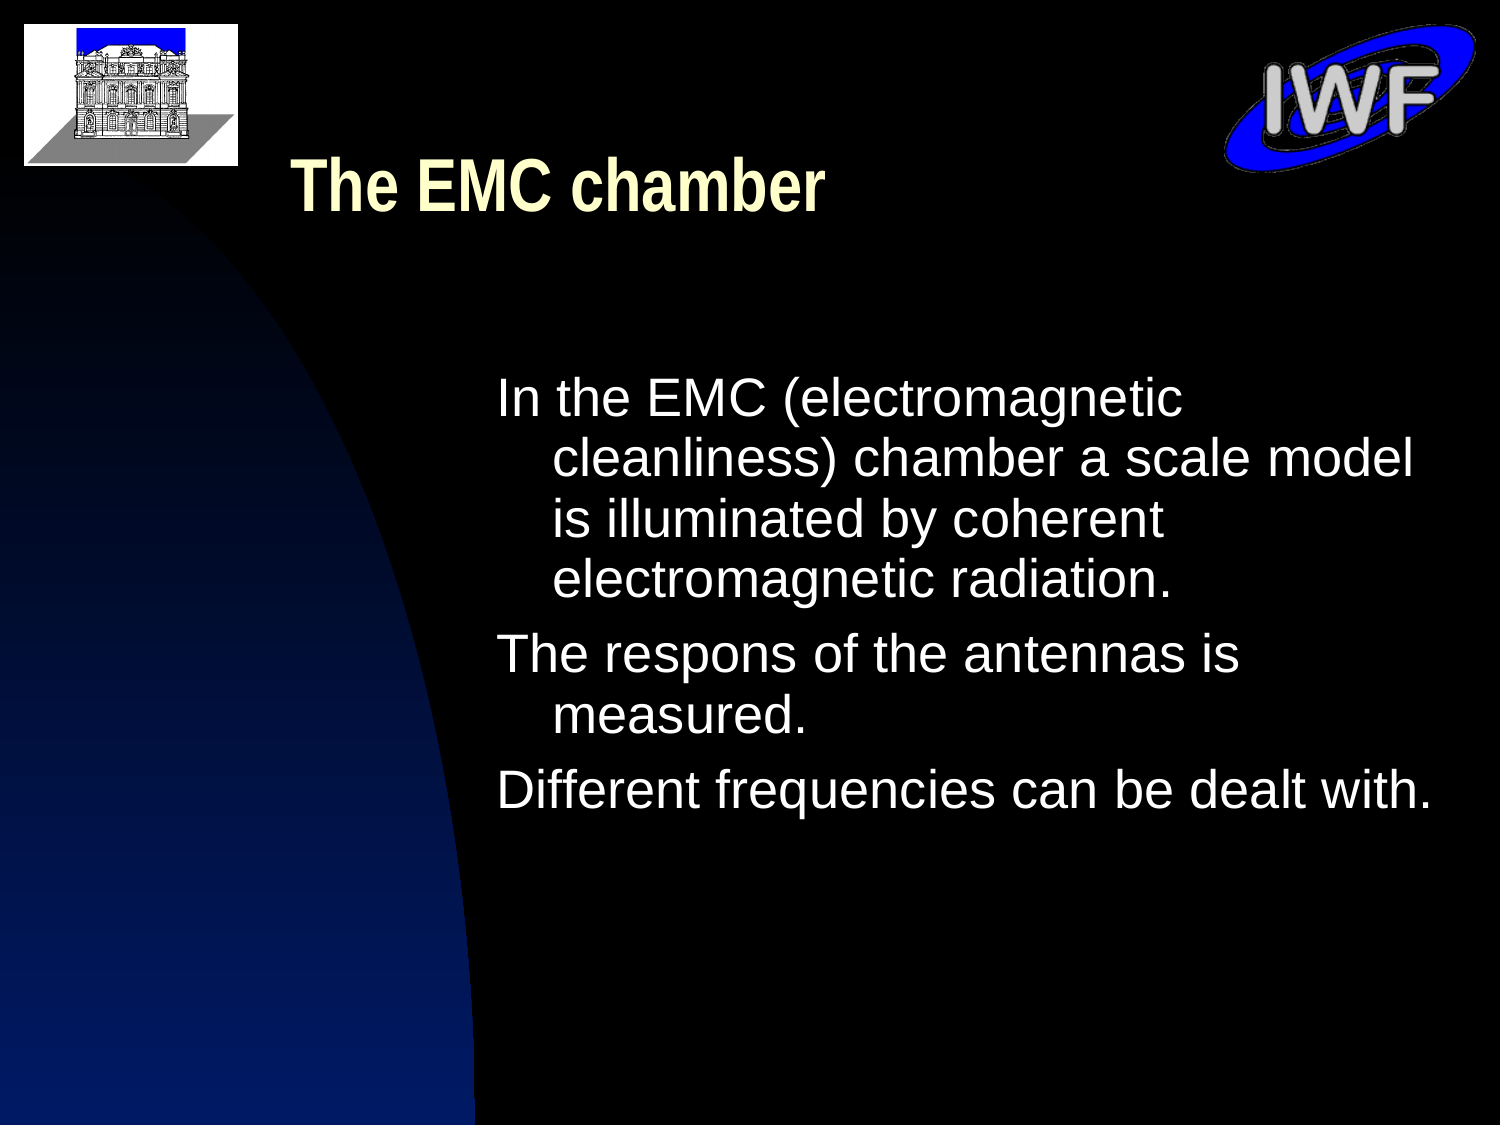

# The EMC chamber
In the EMC (electromagnetic cleanliness) chamber a scale model is illuminated by coherent electromagnetic radiation.
The respons of the antennas is measured.
Different frequencies can be dealt with.